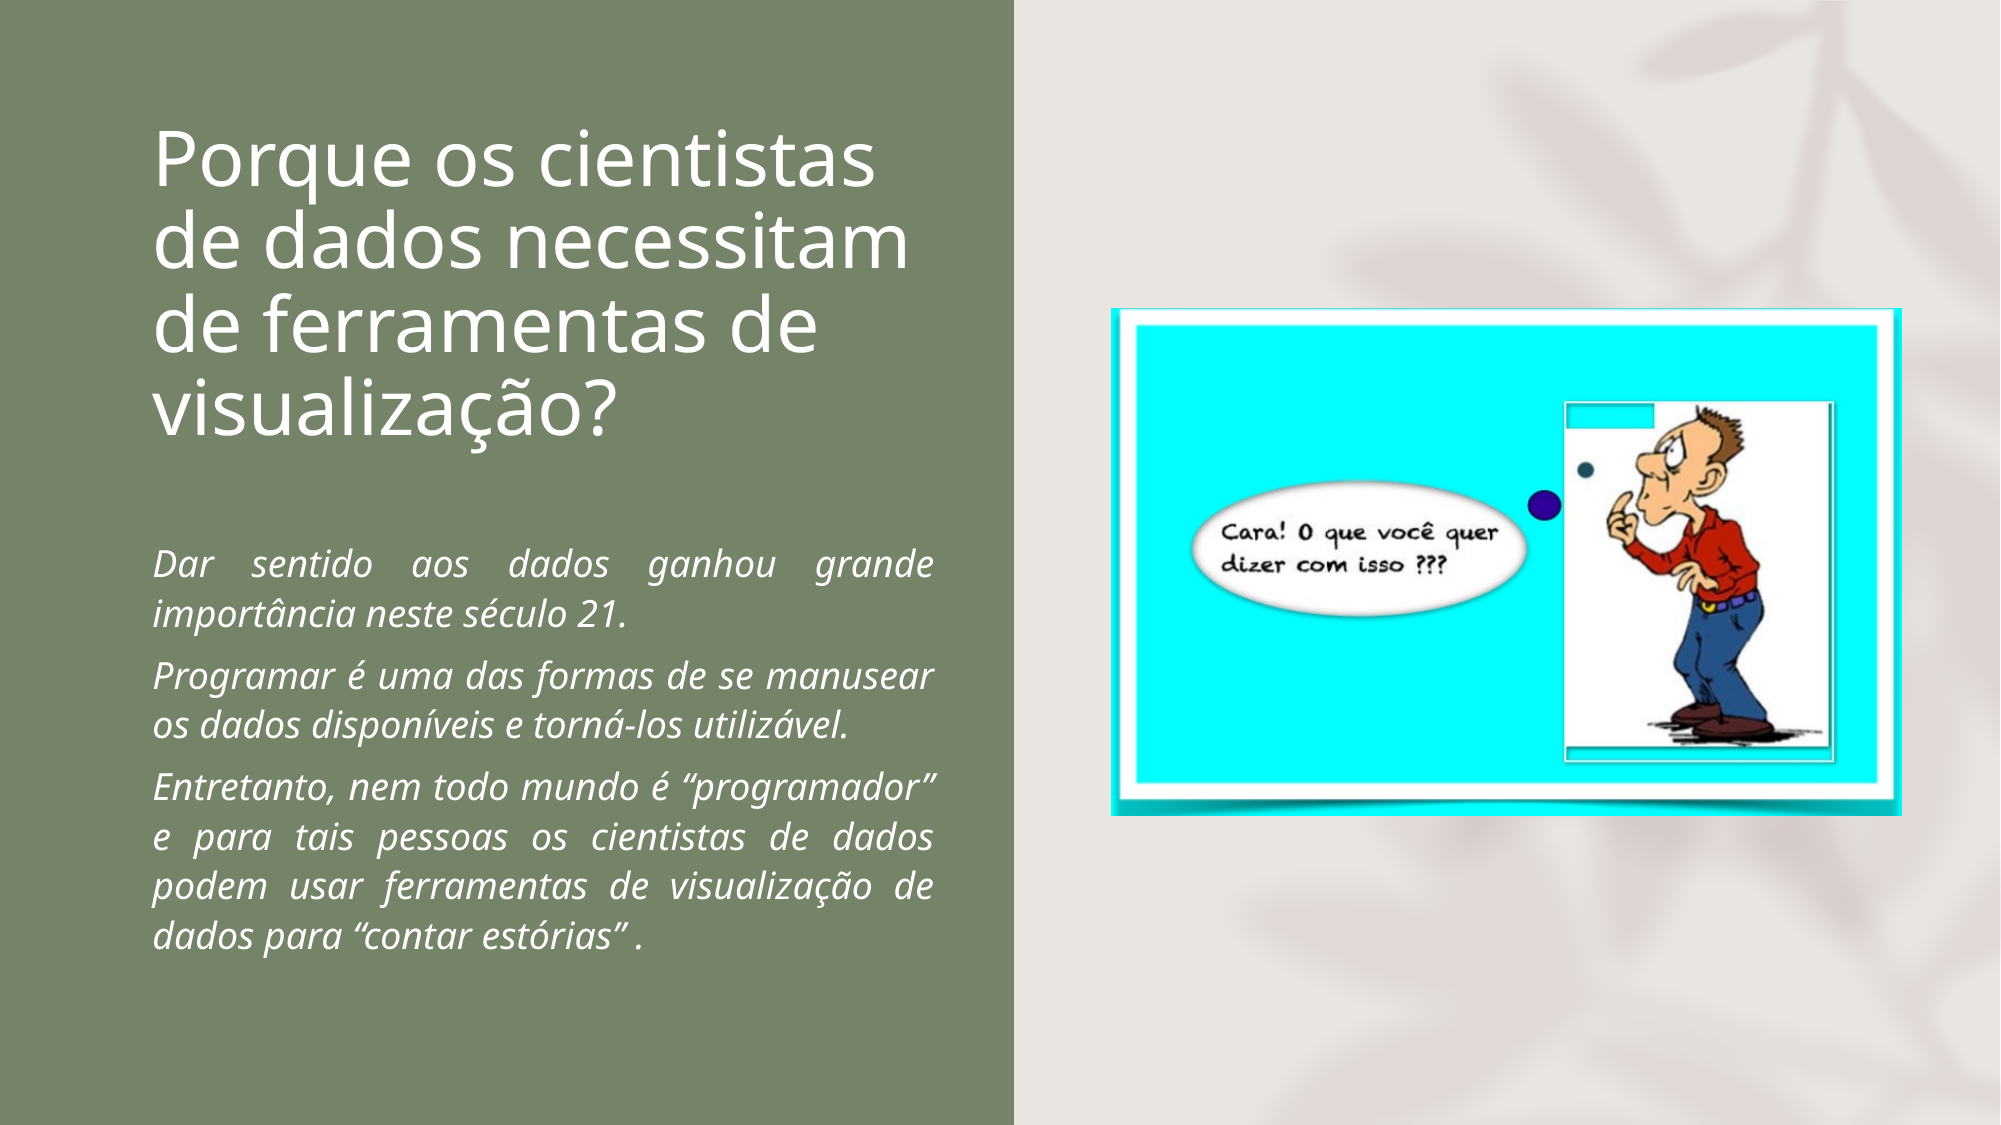

# Porque os cientistas de dados necessitam de ferramentas de visualização?
Dar sentido aos dados ganhou grande importância neste século 21.
Programar é uma das formas de se manusear os dados disponíveis e torná-los utilizável.
Entretanto, nem todo mundo é “programador” e para tais pessoas os cientistas de dados podem usar ferramentas de visualização de dados para “contar estórias” .